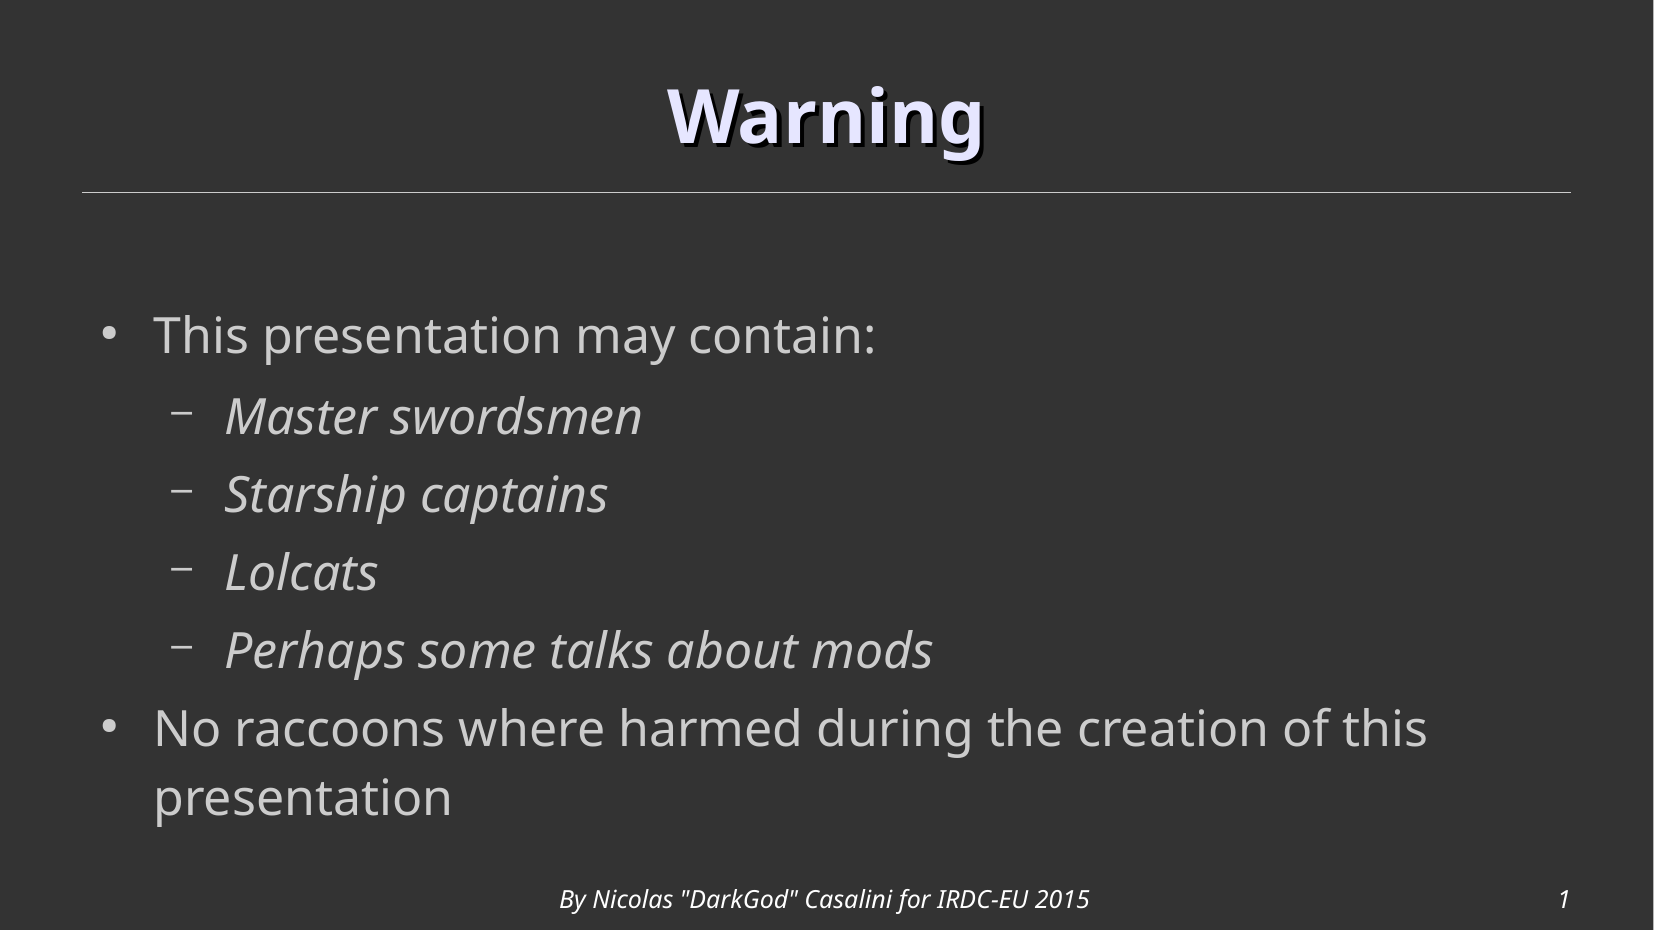

# Warning
This presentation may contain:
Master swordsmen
Starship captains
Lolcats
Perhaps some talks about mods
No raccoons where harmed during the creation of this presentation
By Nicolas "DarkGod" Casalini for IRDC-EU 2015
1